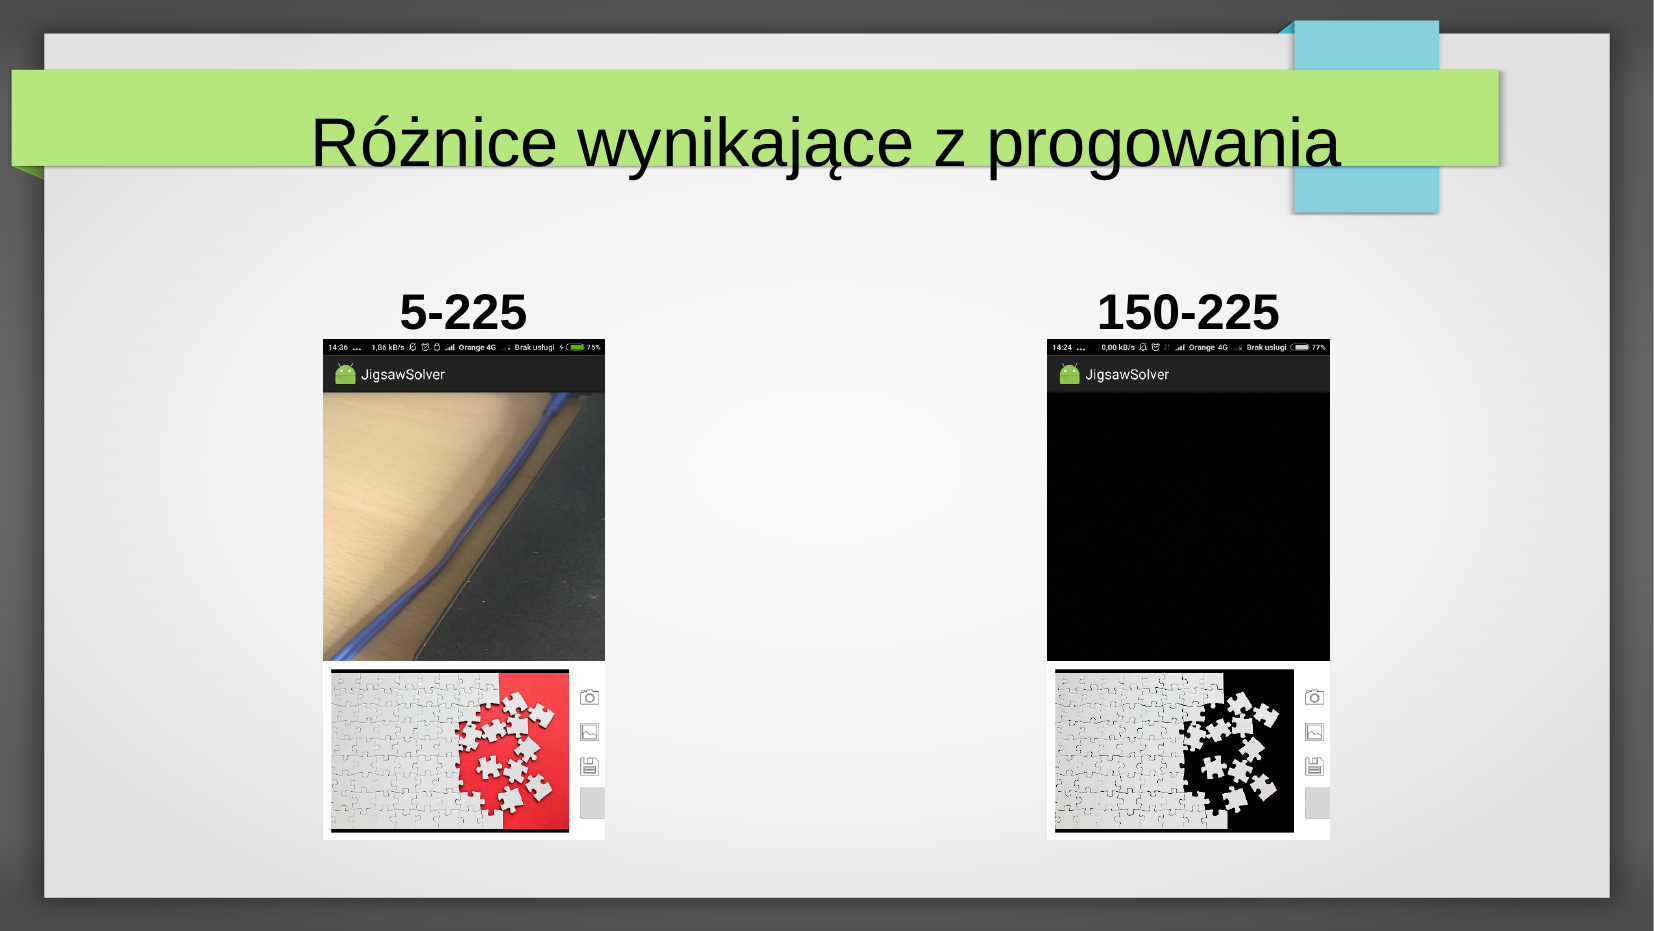

# Różnice wynikające z progowania
5-225
150-225